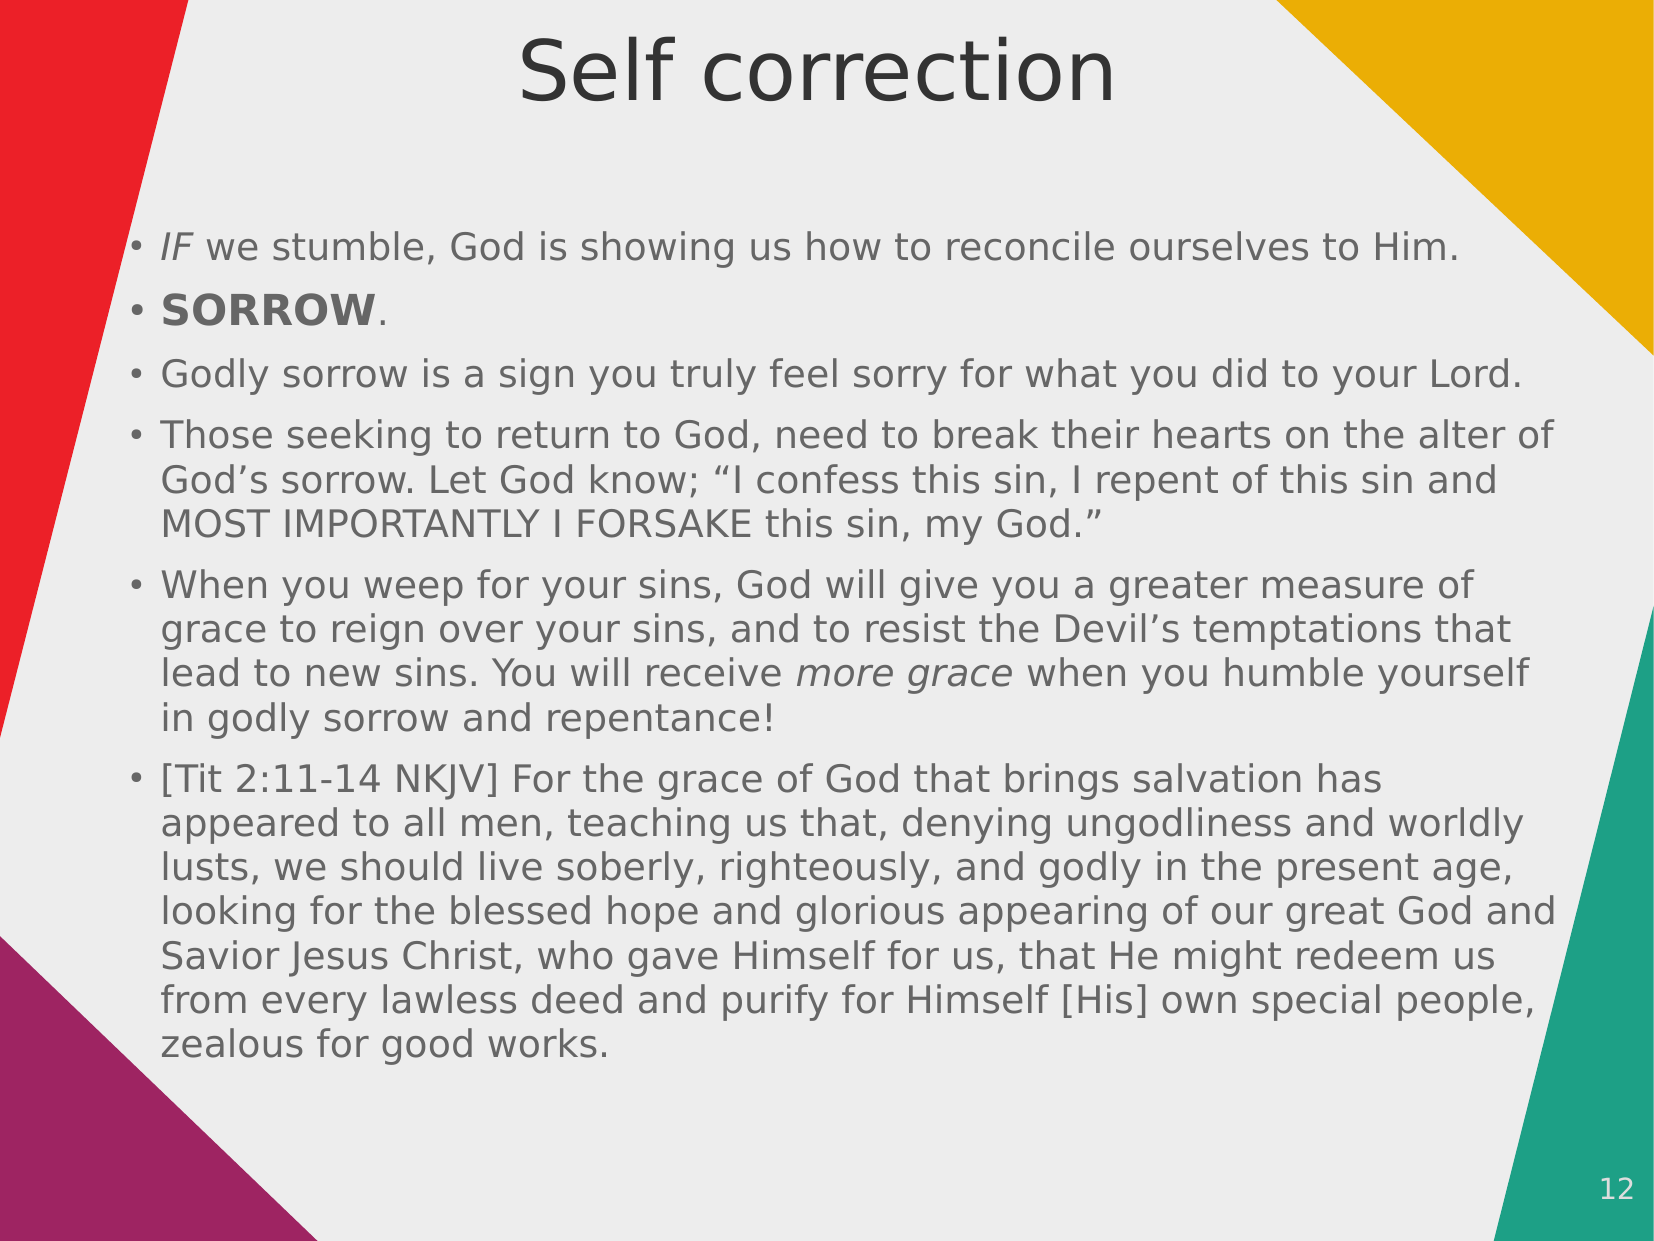

# Self correction
IF we stumble, God is showing us how to reconcile ourselves to Him.
SORROW.
Godly sorrow is a sign you truly feel sorry for what you did to your Lord.
Those seeking to return to God, need to break their hearts on the alter of God’s sorrow. Let God know; “I confess this sin, I repent of this sin and MOST IMPORTANTLY I FORSAKE this sin, my God.”
When you weep for your sins, God will give you a greater measure of grace to reign over your sins, and to resist the Devil’s temptations that lead to new sins. You will receive more grace when you humble yourself in godly sorrow and repentance!
[Tit 2:11-14 NKJV] For the grace of God that brings salvation has appeared to all men, teaching us that, denying ungodliness and worldly lusts, we should live soberly, righteously, and godly in the present age, looking for the blessed hope and glorious appearing of our great God and Savior Jesus Christ, who gave Himself for us, that He might redeem us from every lawless deed and purify for Himself [His] own special people, zealous for good works.
12